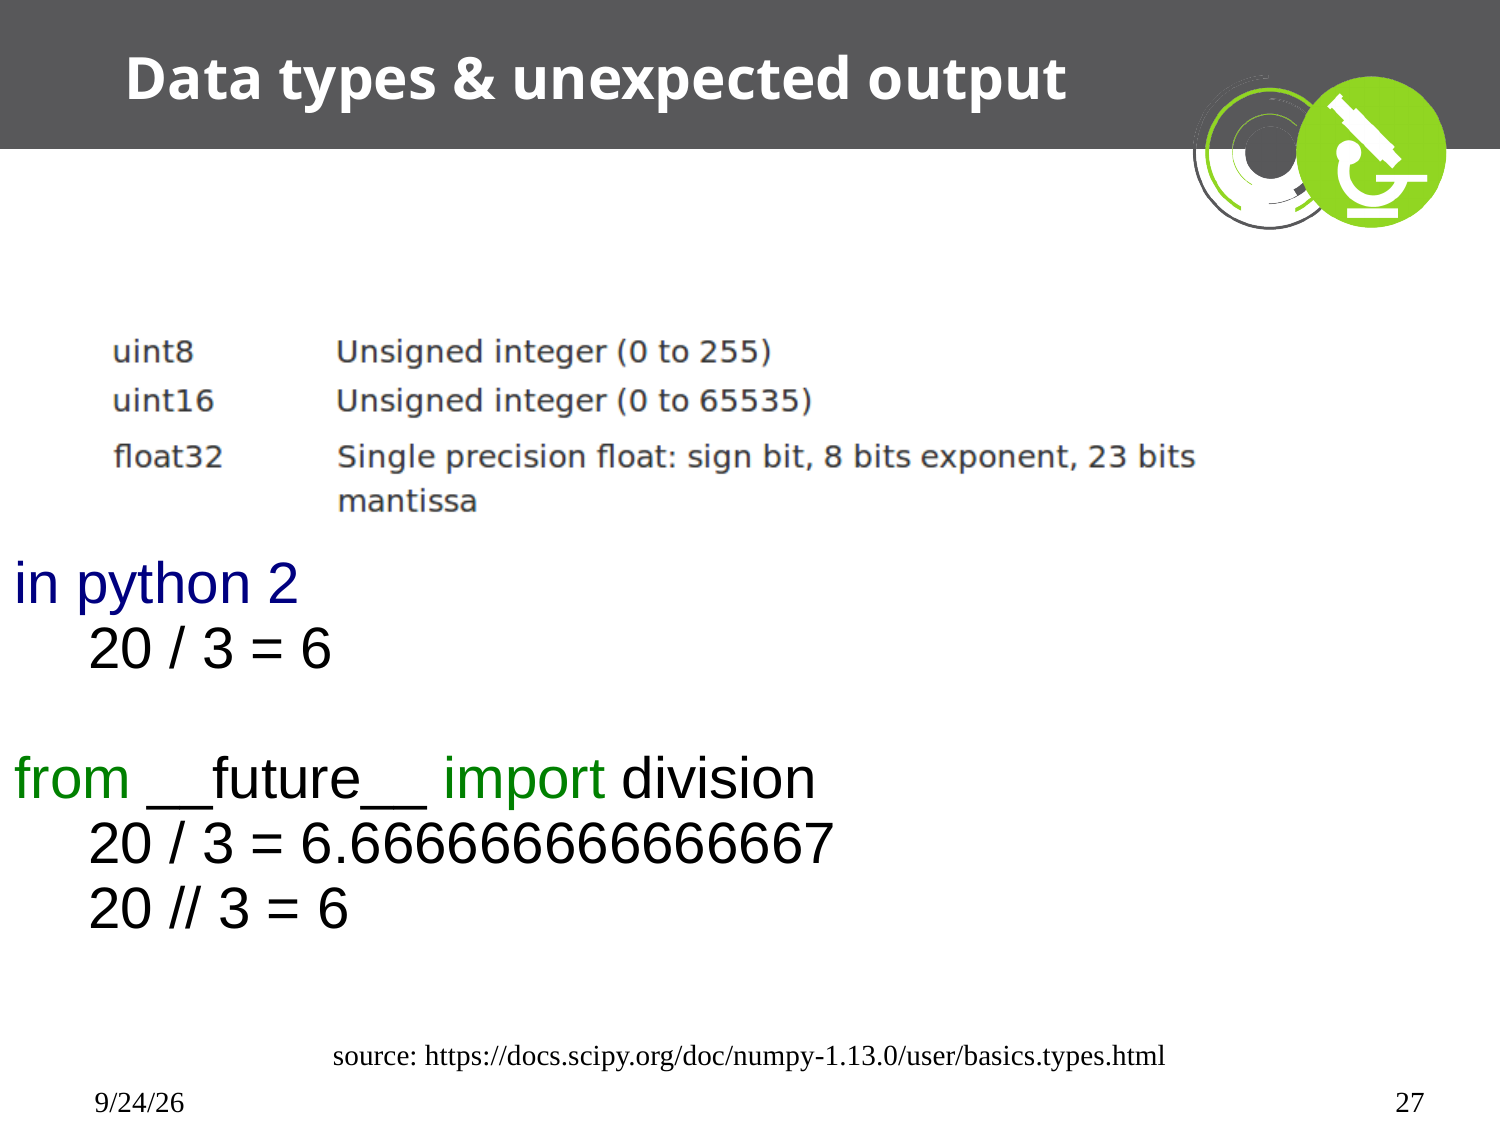

# Data types & unexpected output
in python 2
	20 / 3 = 6
from __future__ import division
	20 / 3 = 6.666666666666667
	20 // 3 = 6
source: https://docs.scipy.org/doc/numpy-1.13.0/user/basics.types.html
27